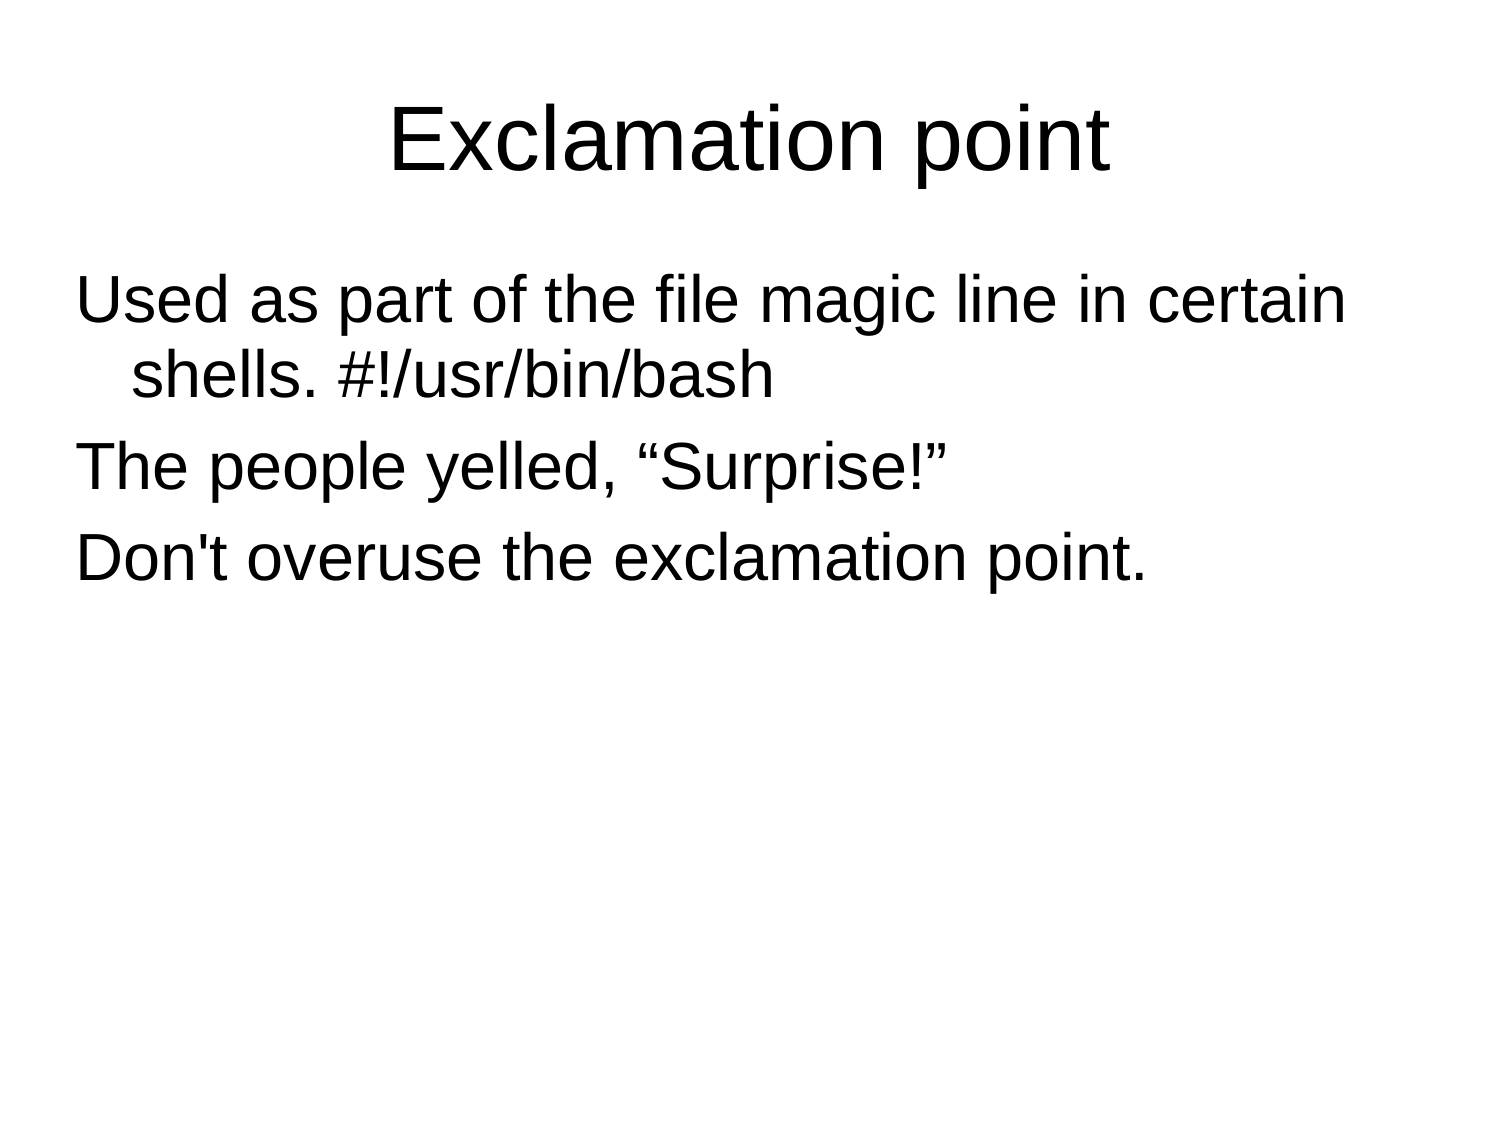

# Exclamation point
Used as part of the file magic line in certain shells. #!/usr/bin/bash
The people yelled, “Surprise!”
Don't overuse the exclamation point.